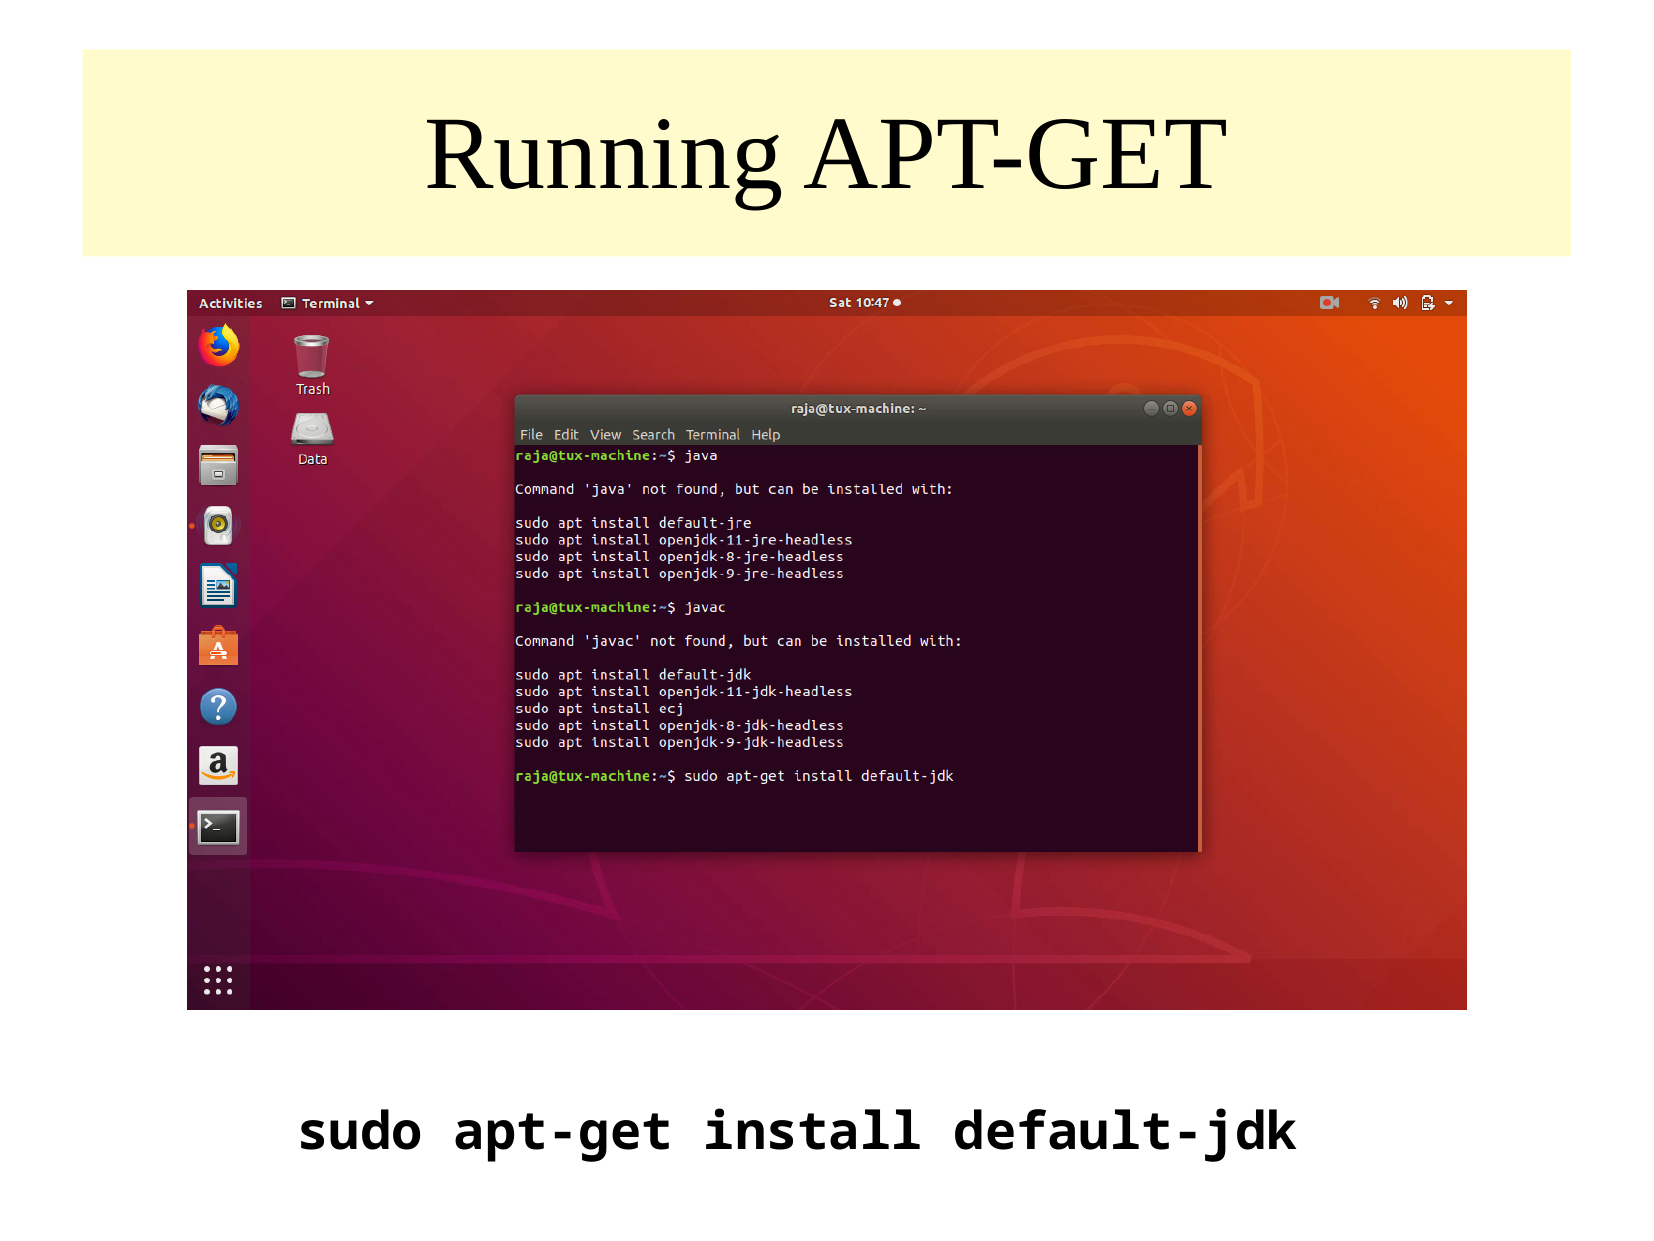

# Running APT-GET
sudo apt-get install default-jdk